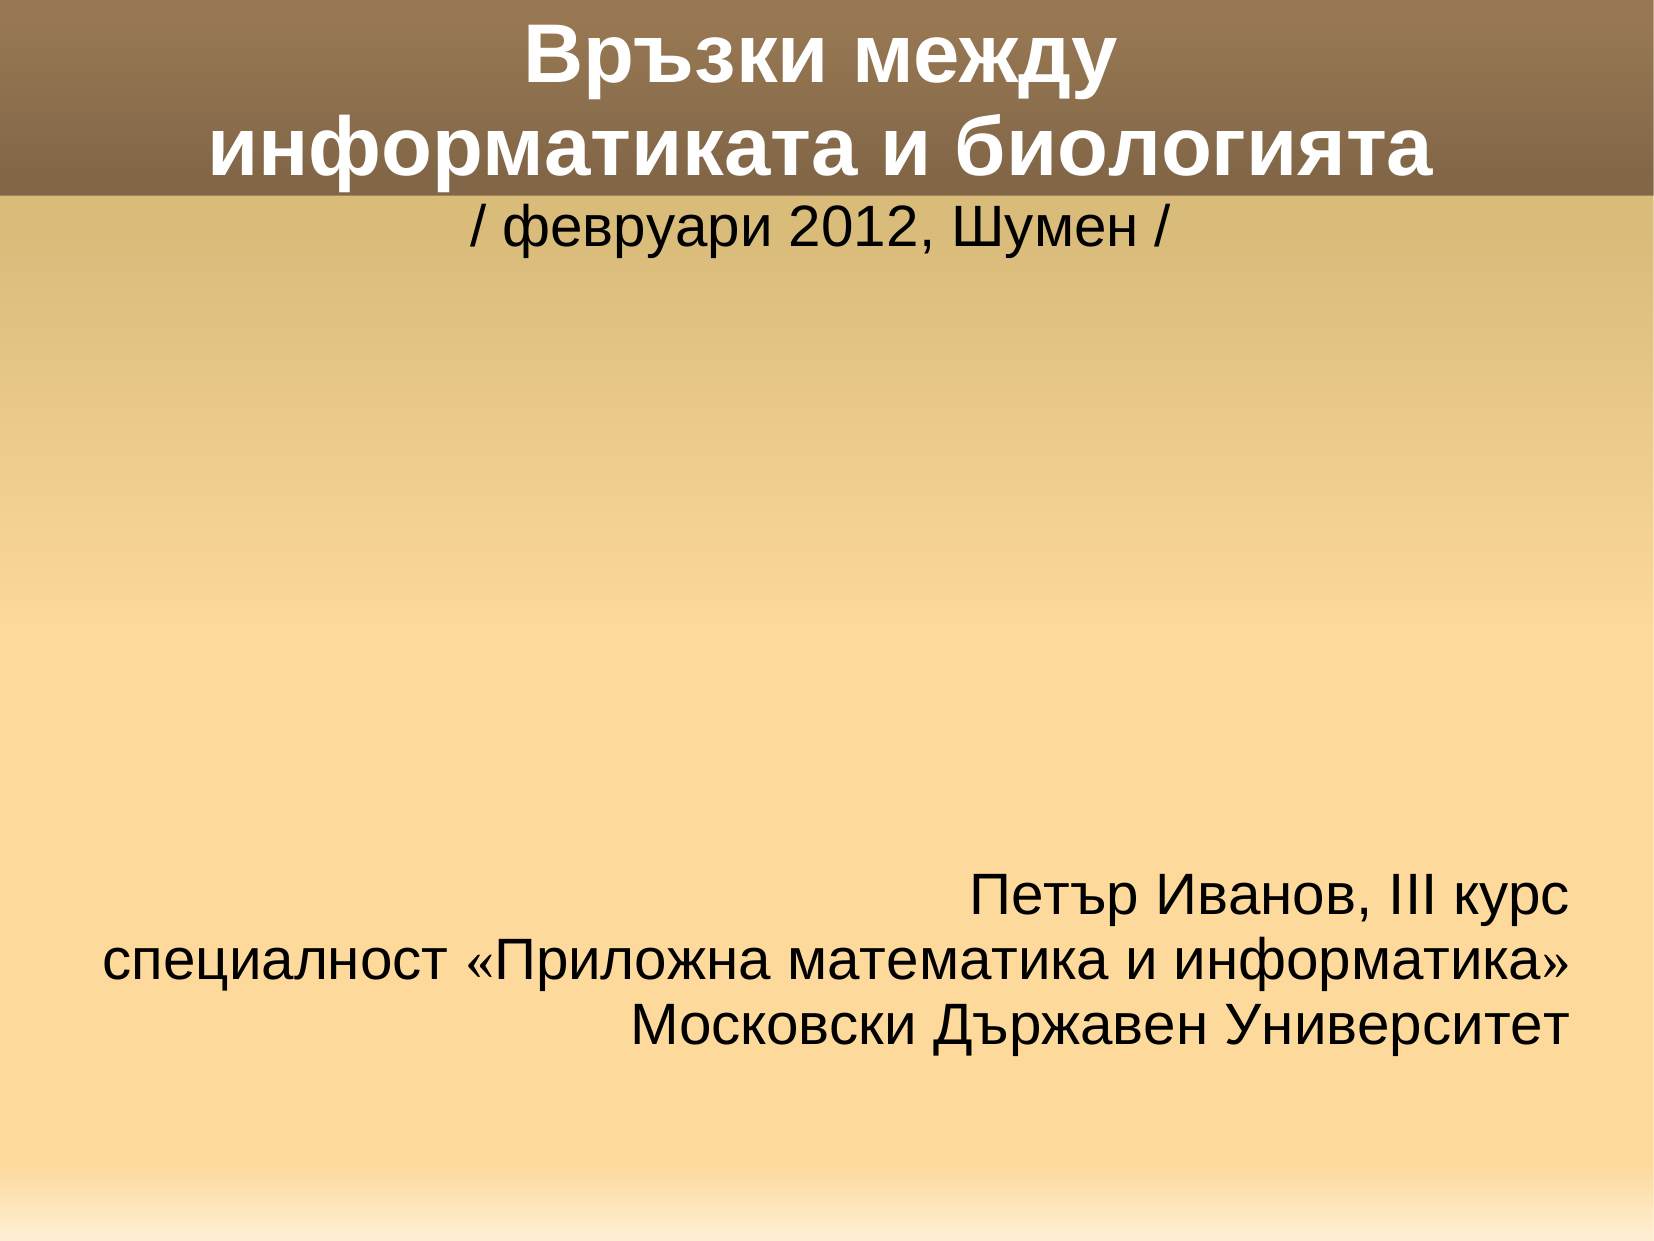

# Връзки между информатиката и биологията / февруари 2012, Шумен /
Петър Иванов, III курс
специалност «Приложна математика и информатика»
Московски Държавен Университет